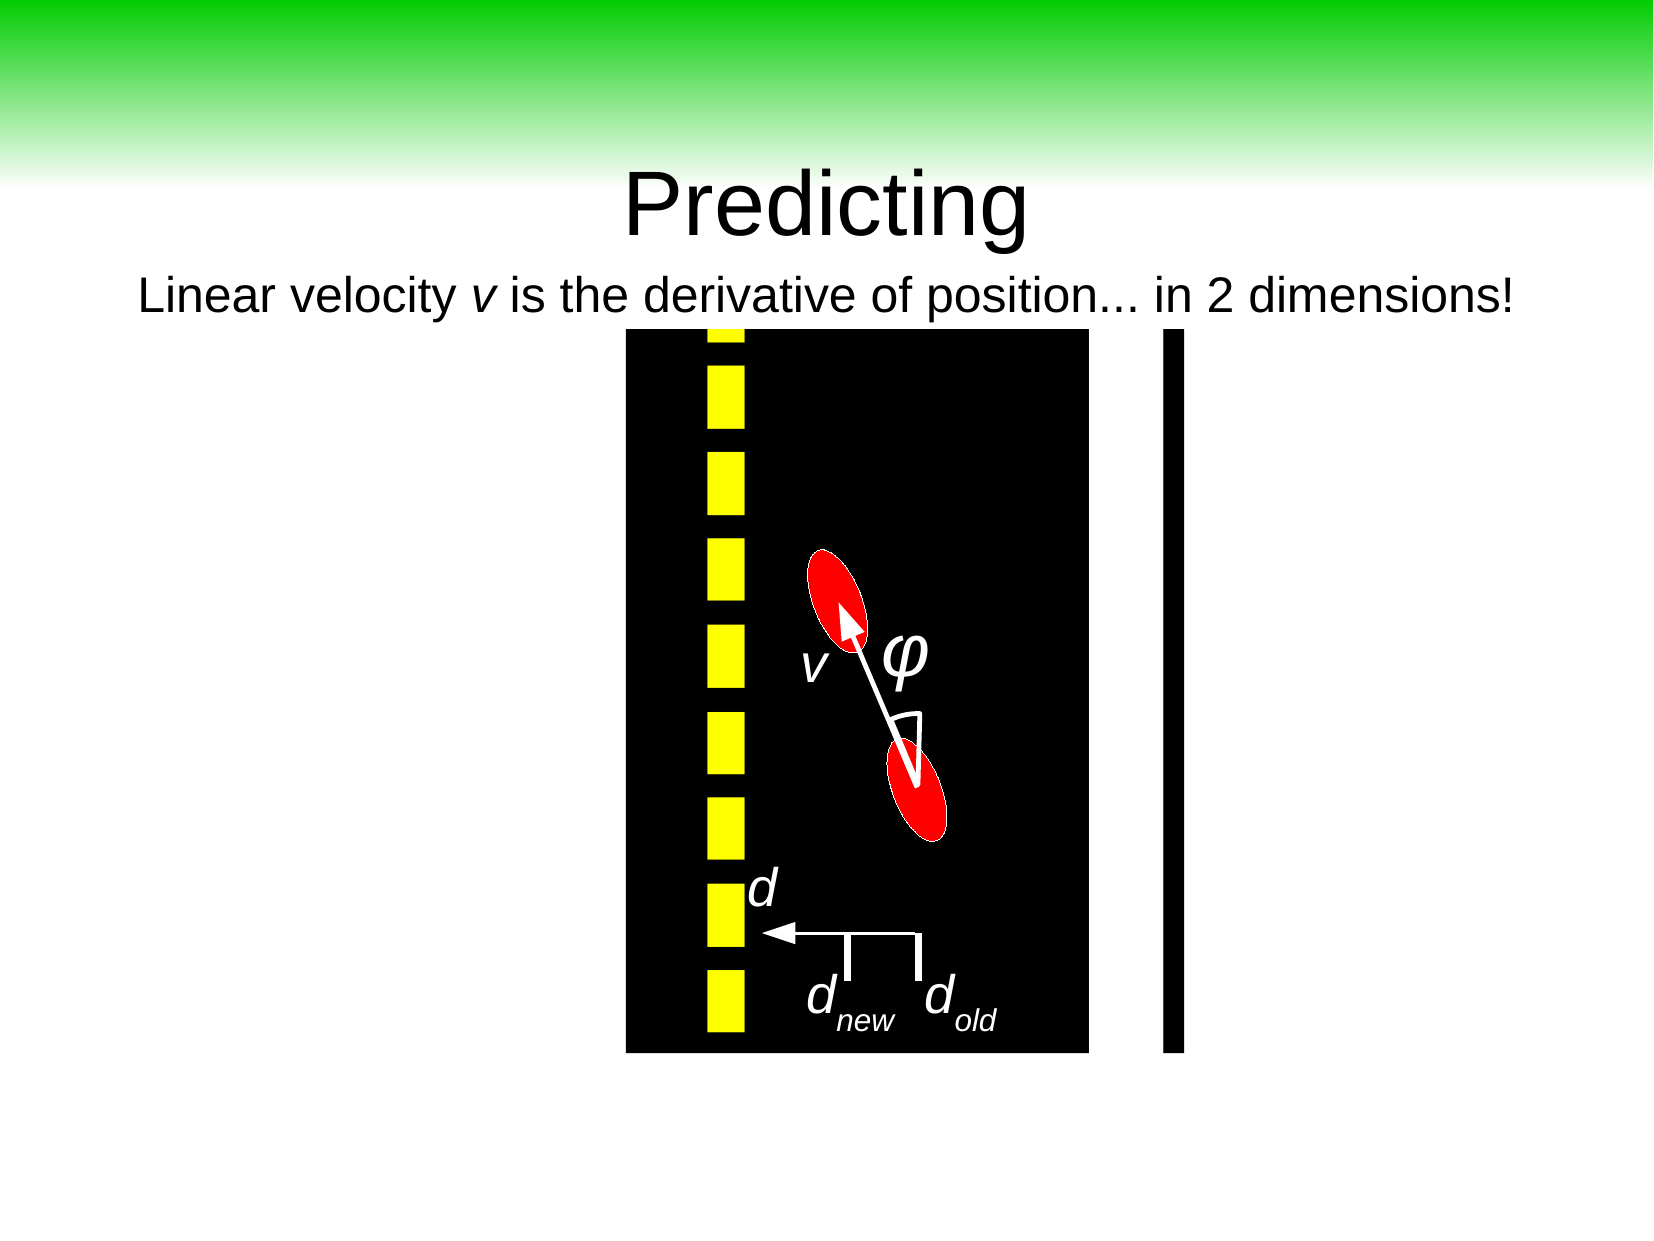

# Predicting
Linear velocity v is the derivative of position... in 2 dimensions!
φ
v
d
dold
dnew